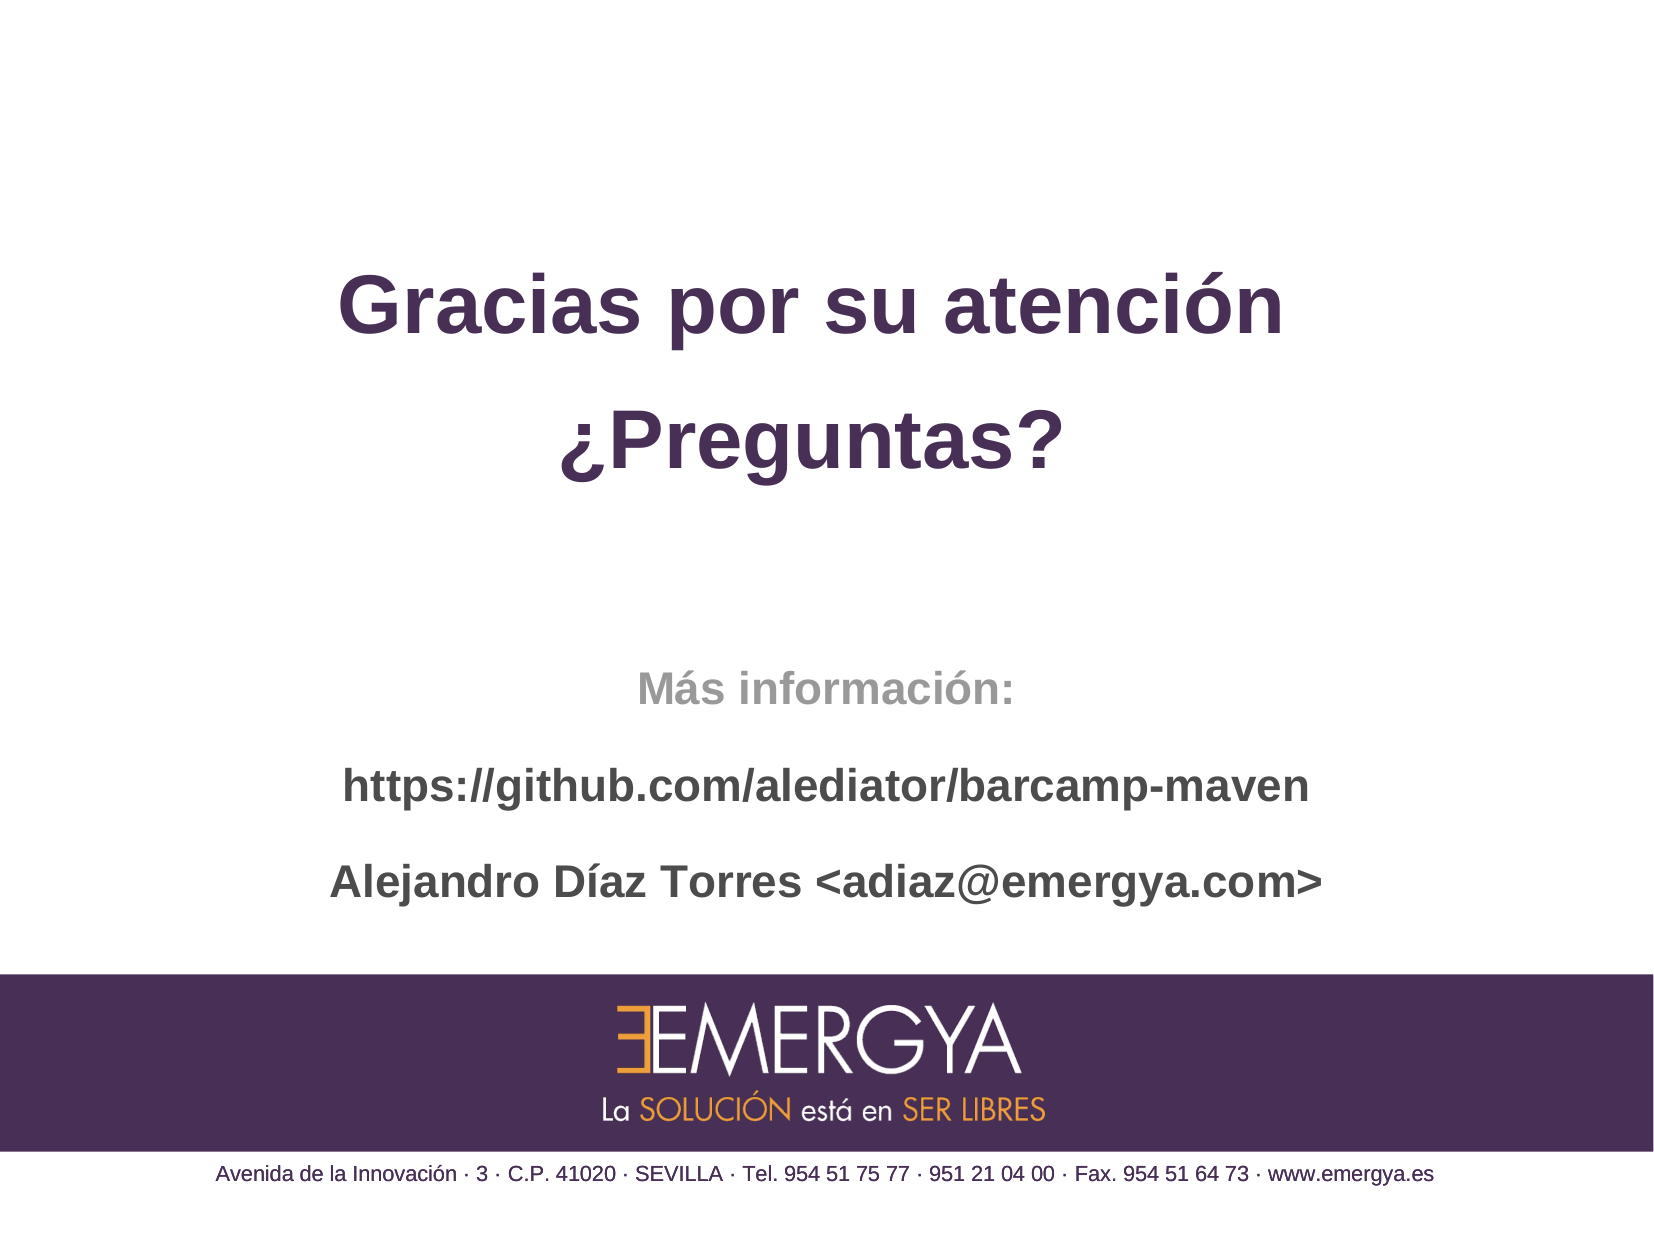

Gracias por su atención
¿Preguntas?
Más información:
https://github.com/alediator/barcamp-maven
Alejandro Díaz Torres <adiaz@emergya.com>
Avenida de la Innovación · 3 · C.P. 41020 · SEVILLA · Tel. 954 51 75 77 · 951 21 04 00 · Fax. 954 51 64 73 · www.emergya.es